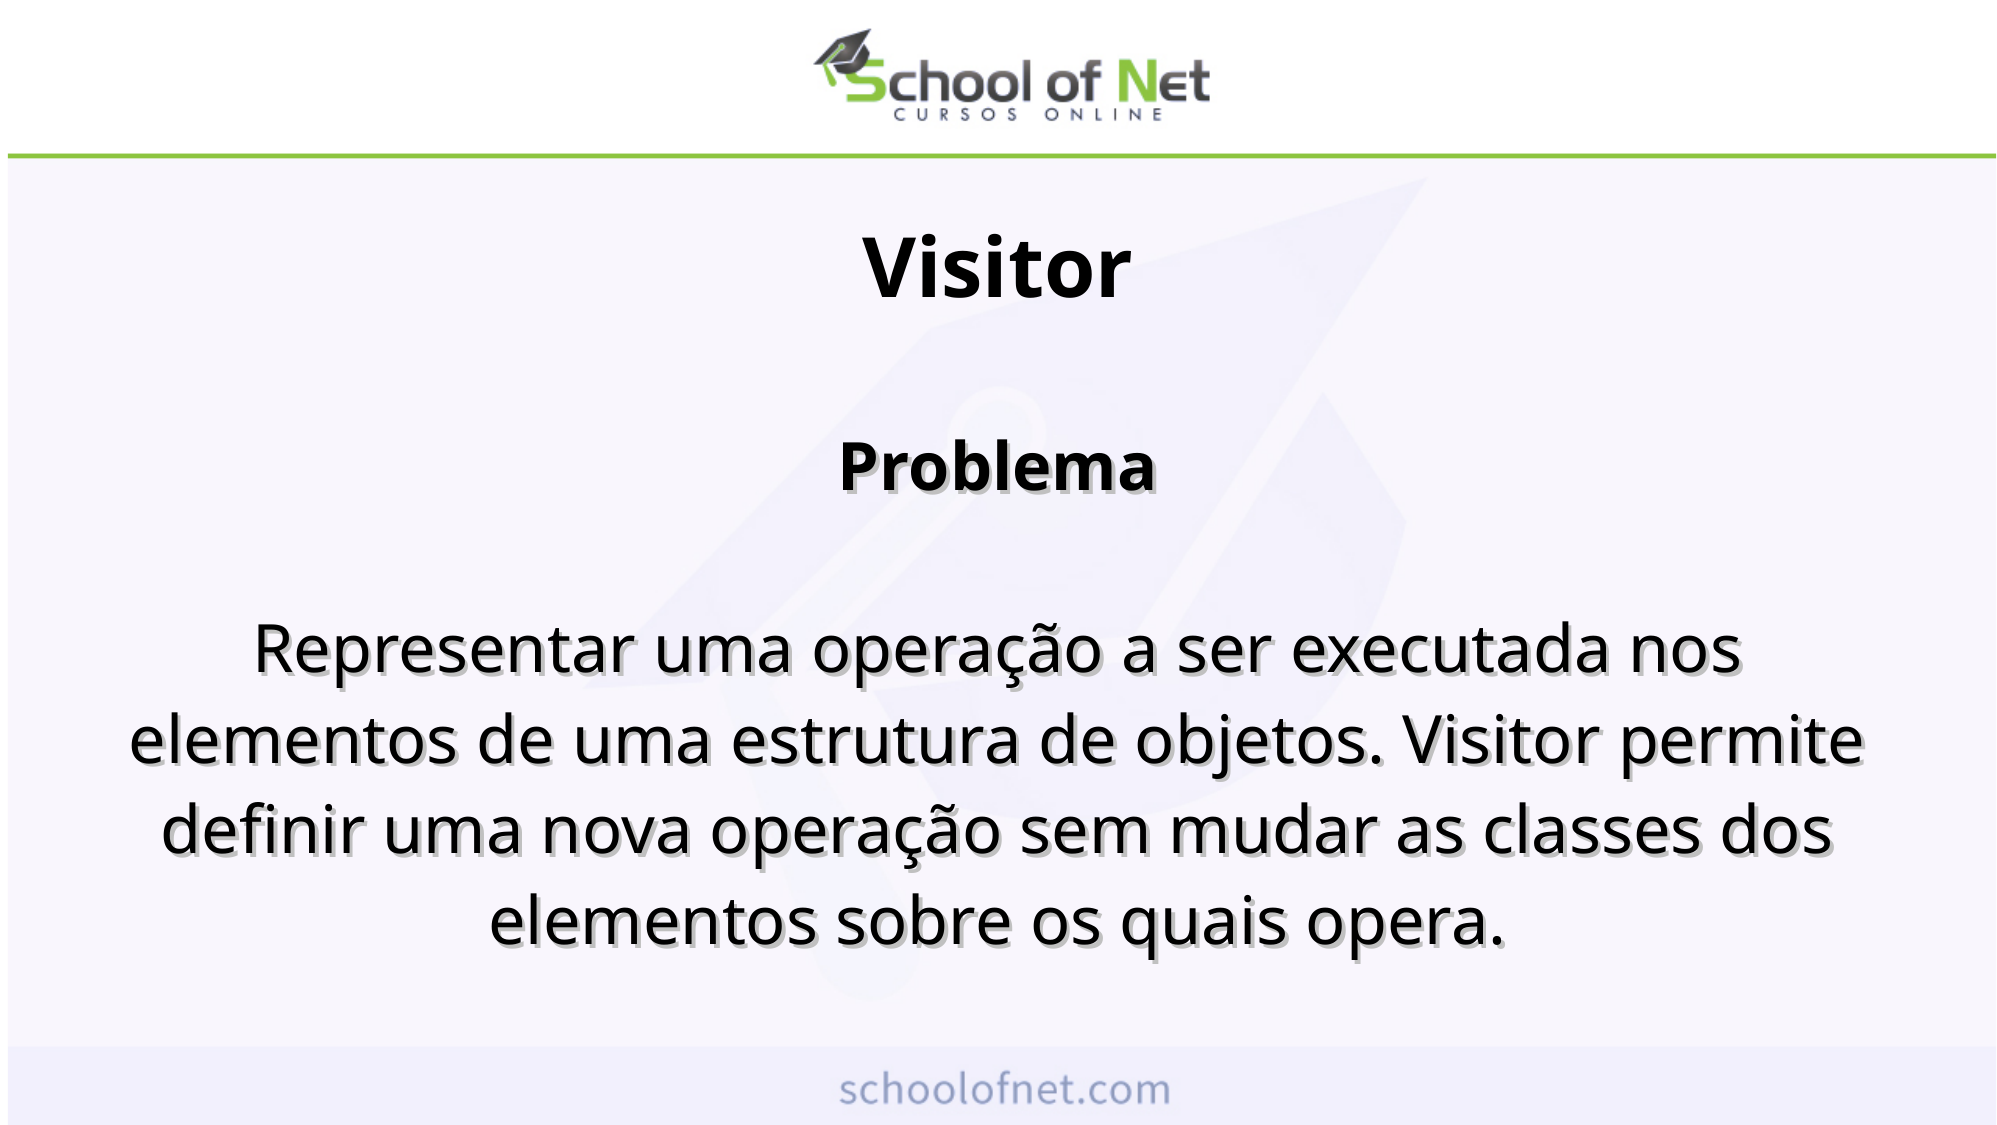

# Visitor
Problema
Representar uma operação a ser executada nos elementos de uma estrutura de objetos. Visitor permite definir uma nova operação sem mudar as classes dos elementos sobre os quais opera.